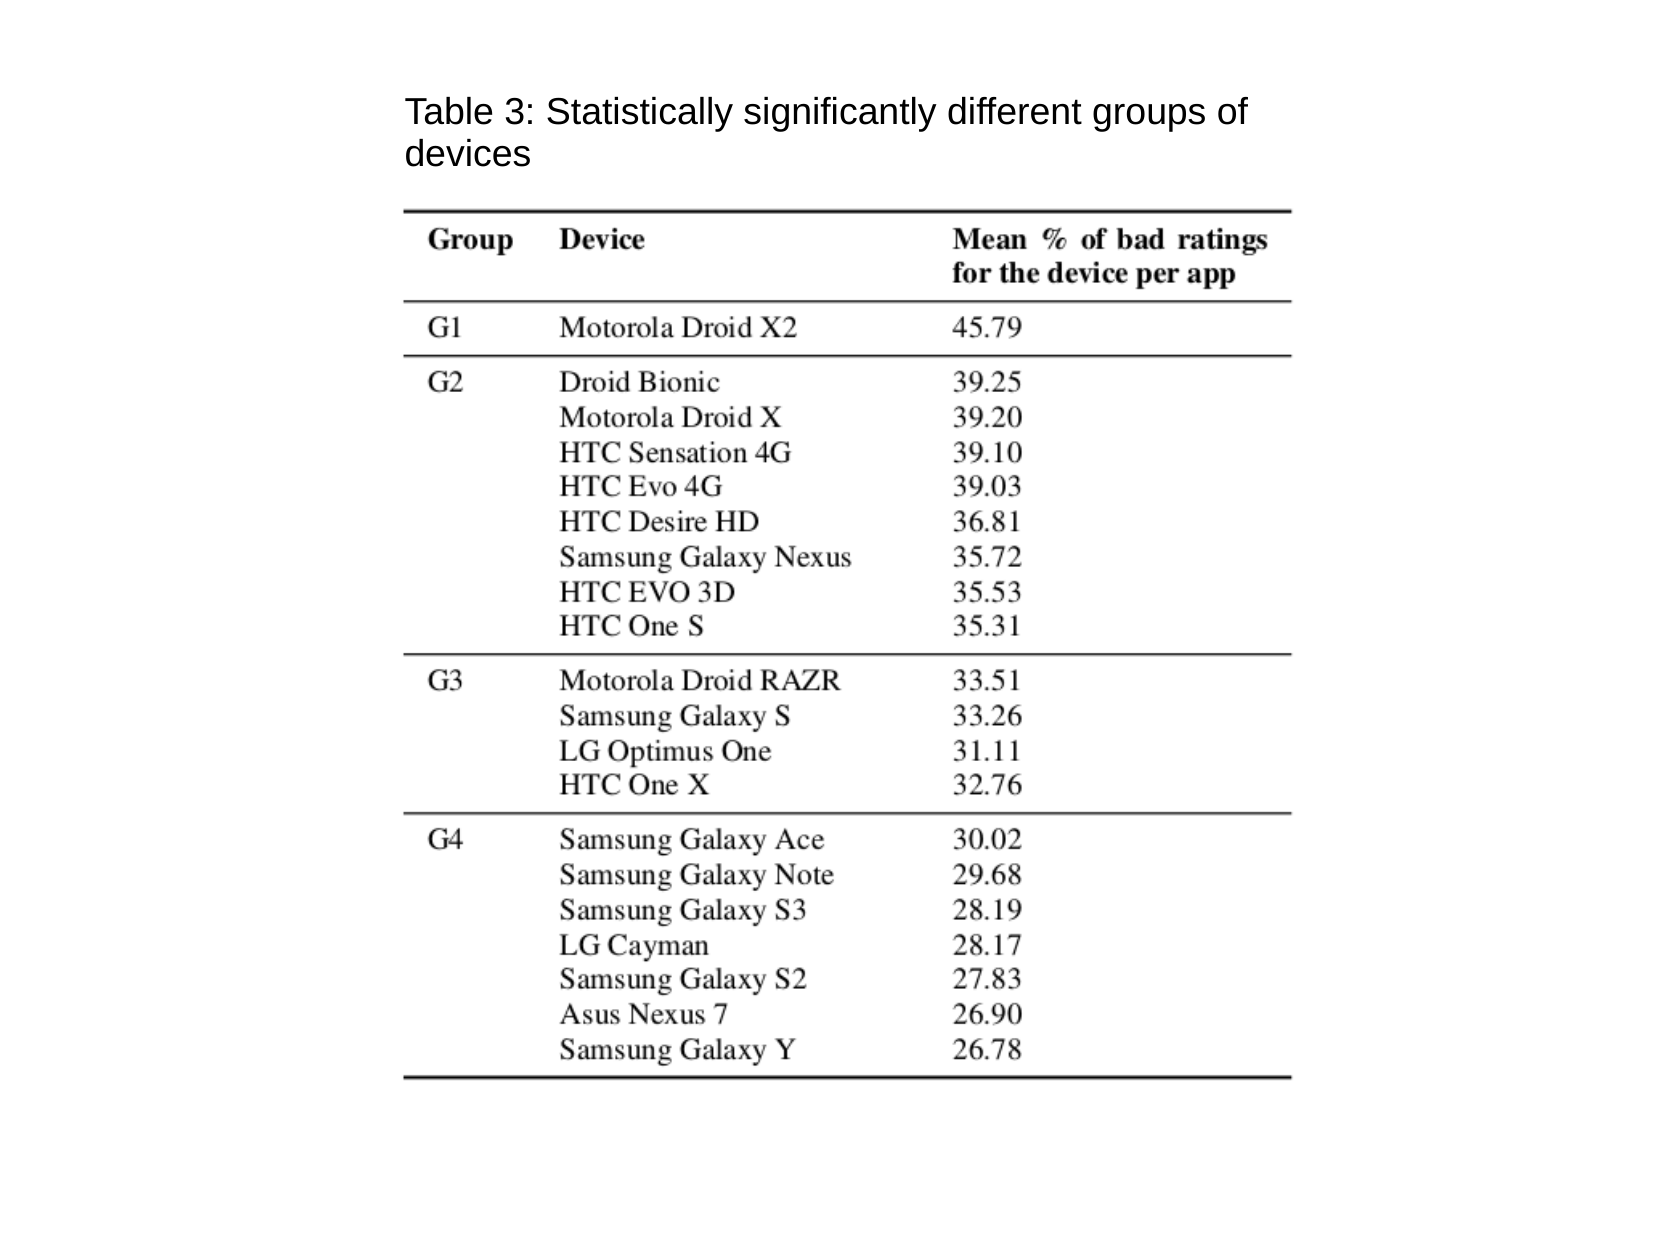

Table 3: Statistically significantly different groups of devices